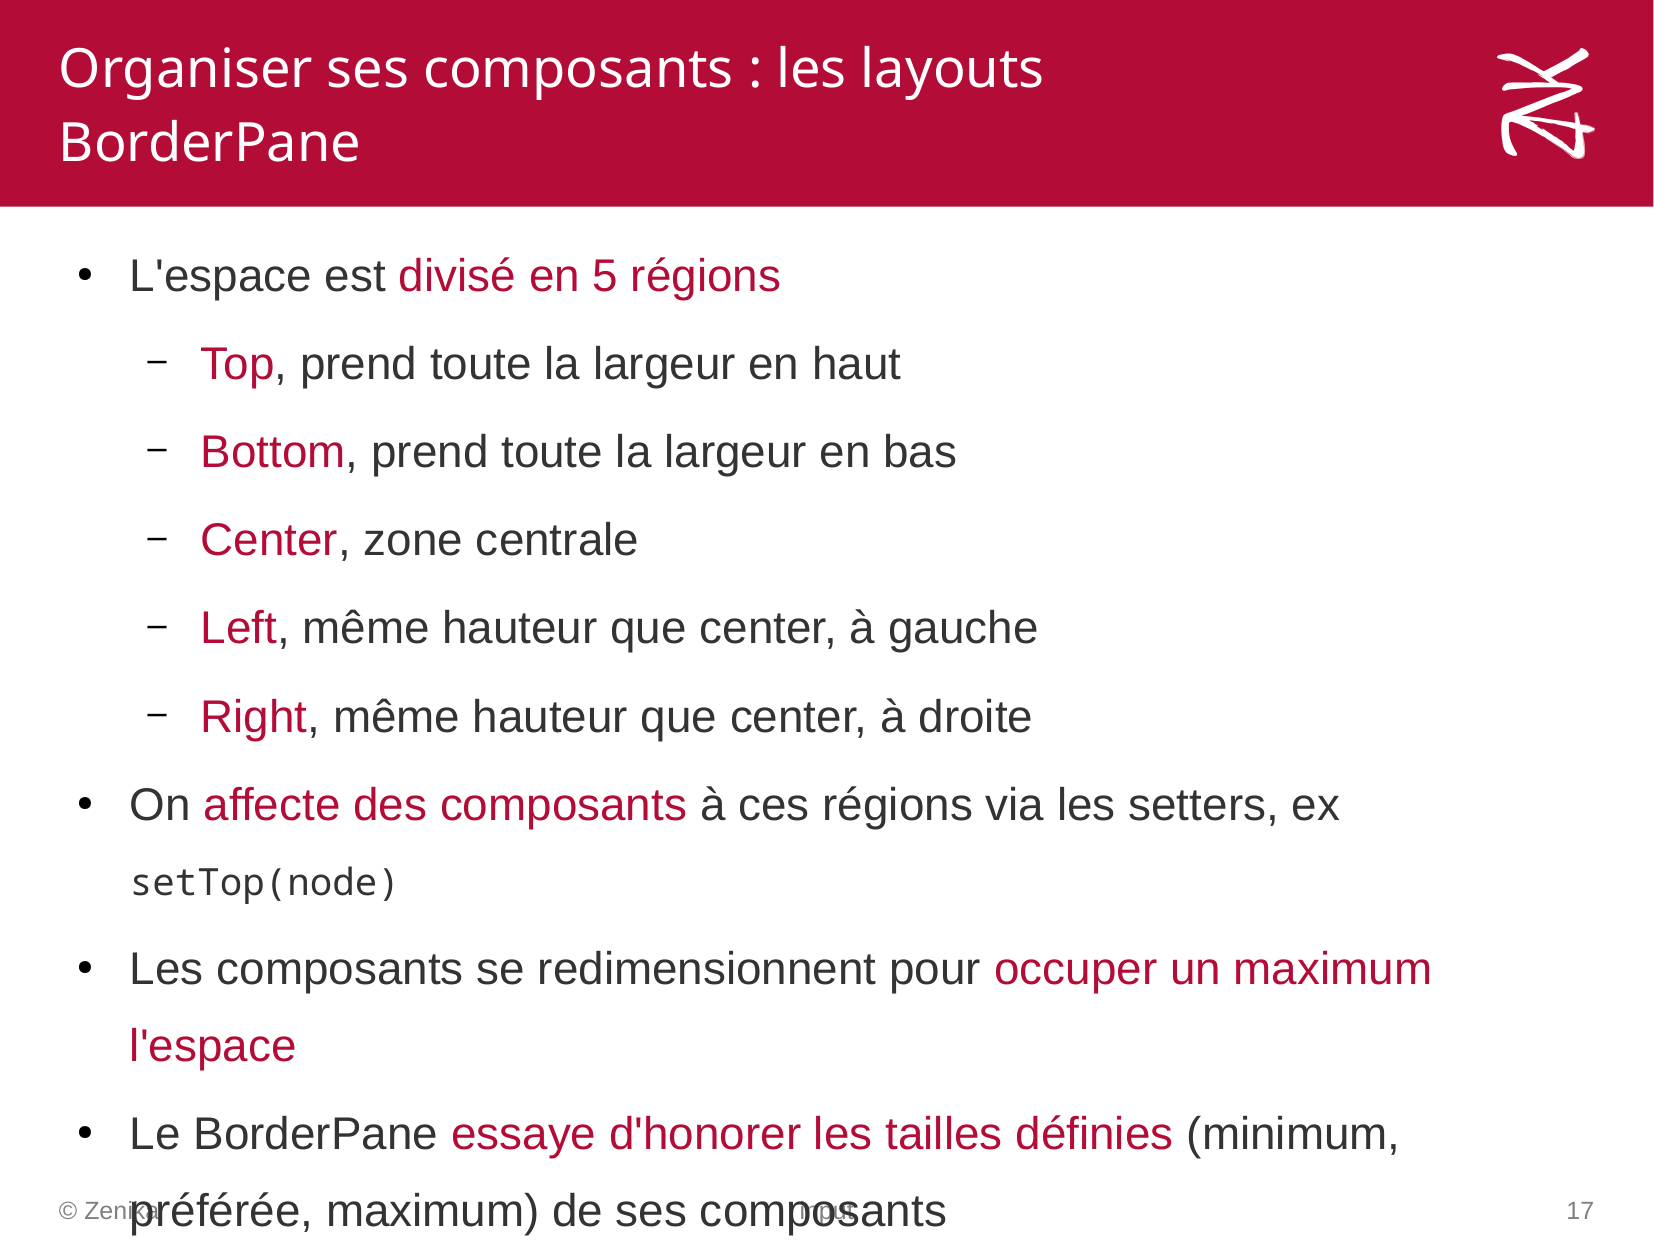

# Organiser ses composants : les layouts BorderPane
L'espace est divisé en 5 régions
Top, prend toute la largeur en haut
Bottom, prend toute la largeur en bas
Center, zone centrale
Left, même hauteur que center, à gauche
Right, même hauteur que center, à droite
On affecte des composants à ces régions via les setters, ex setTop(node)
Les composants se redimensionnent pour occuper un maximum l'espace
Le BorderPane essaye d'honorer les tailles définies (minimum, préférée, maximum) de ses composants